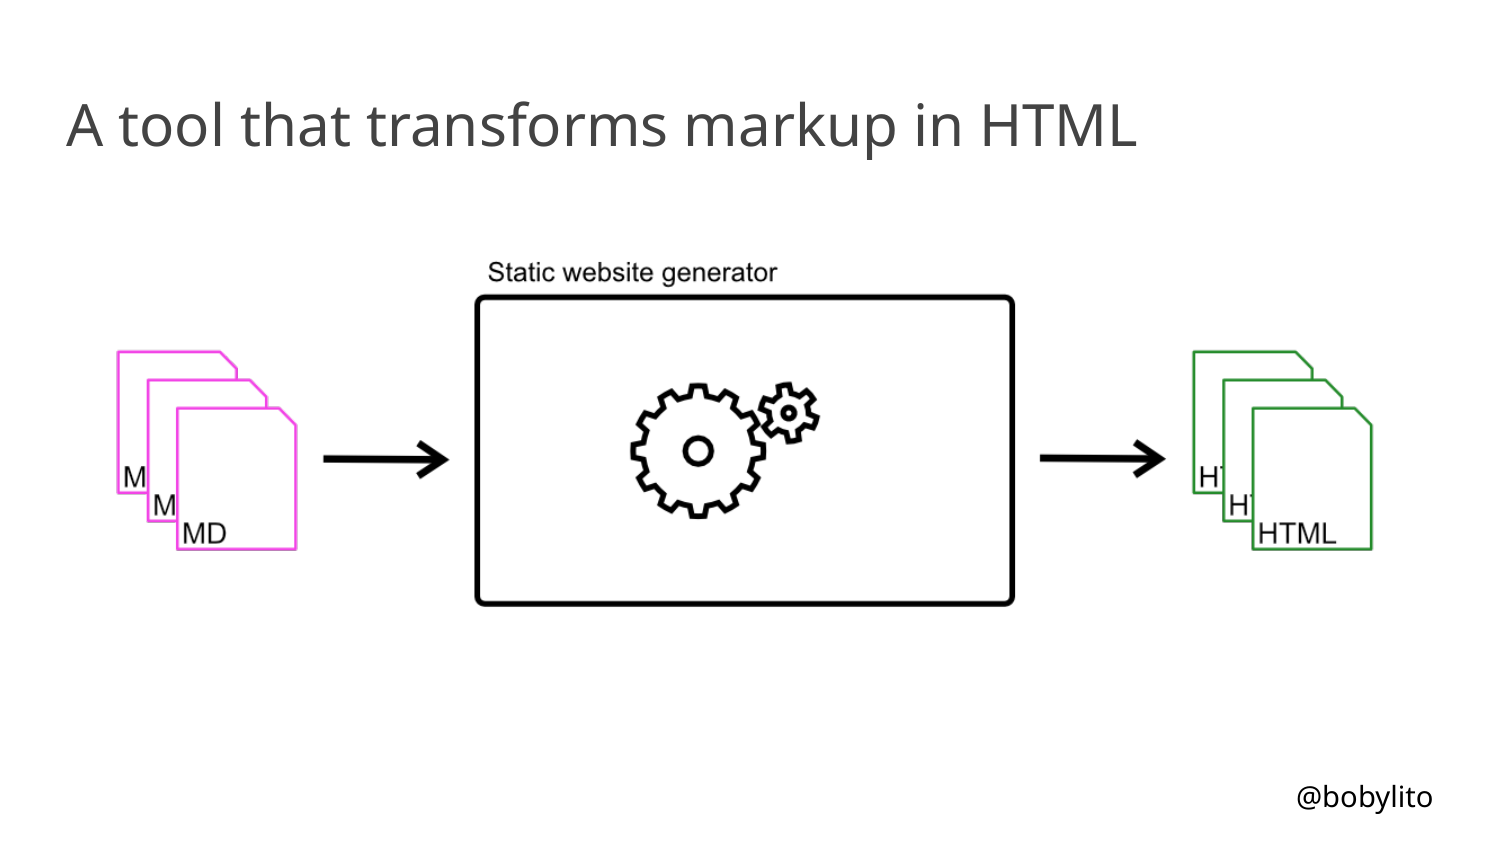

# A tool that transforms markup in HTML